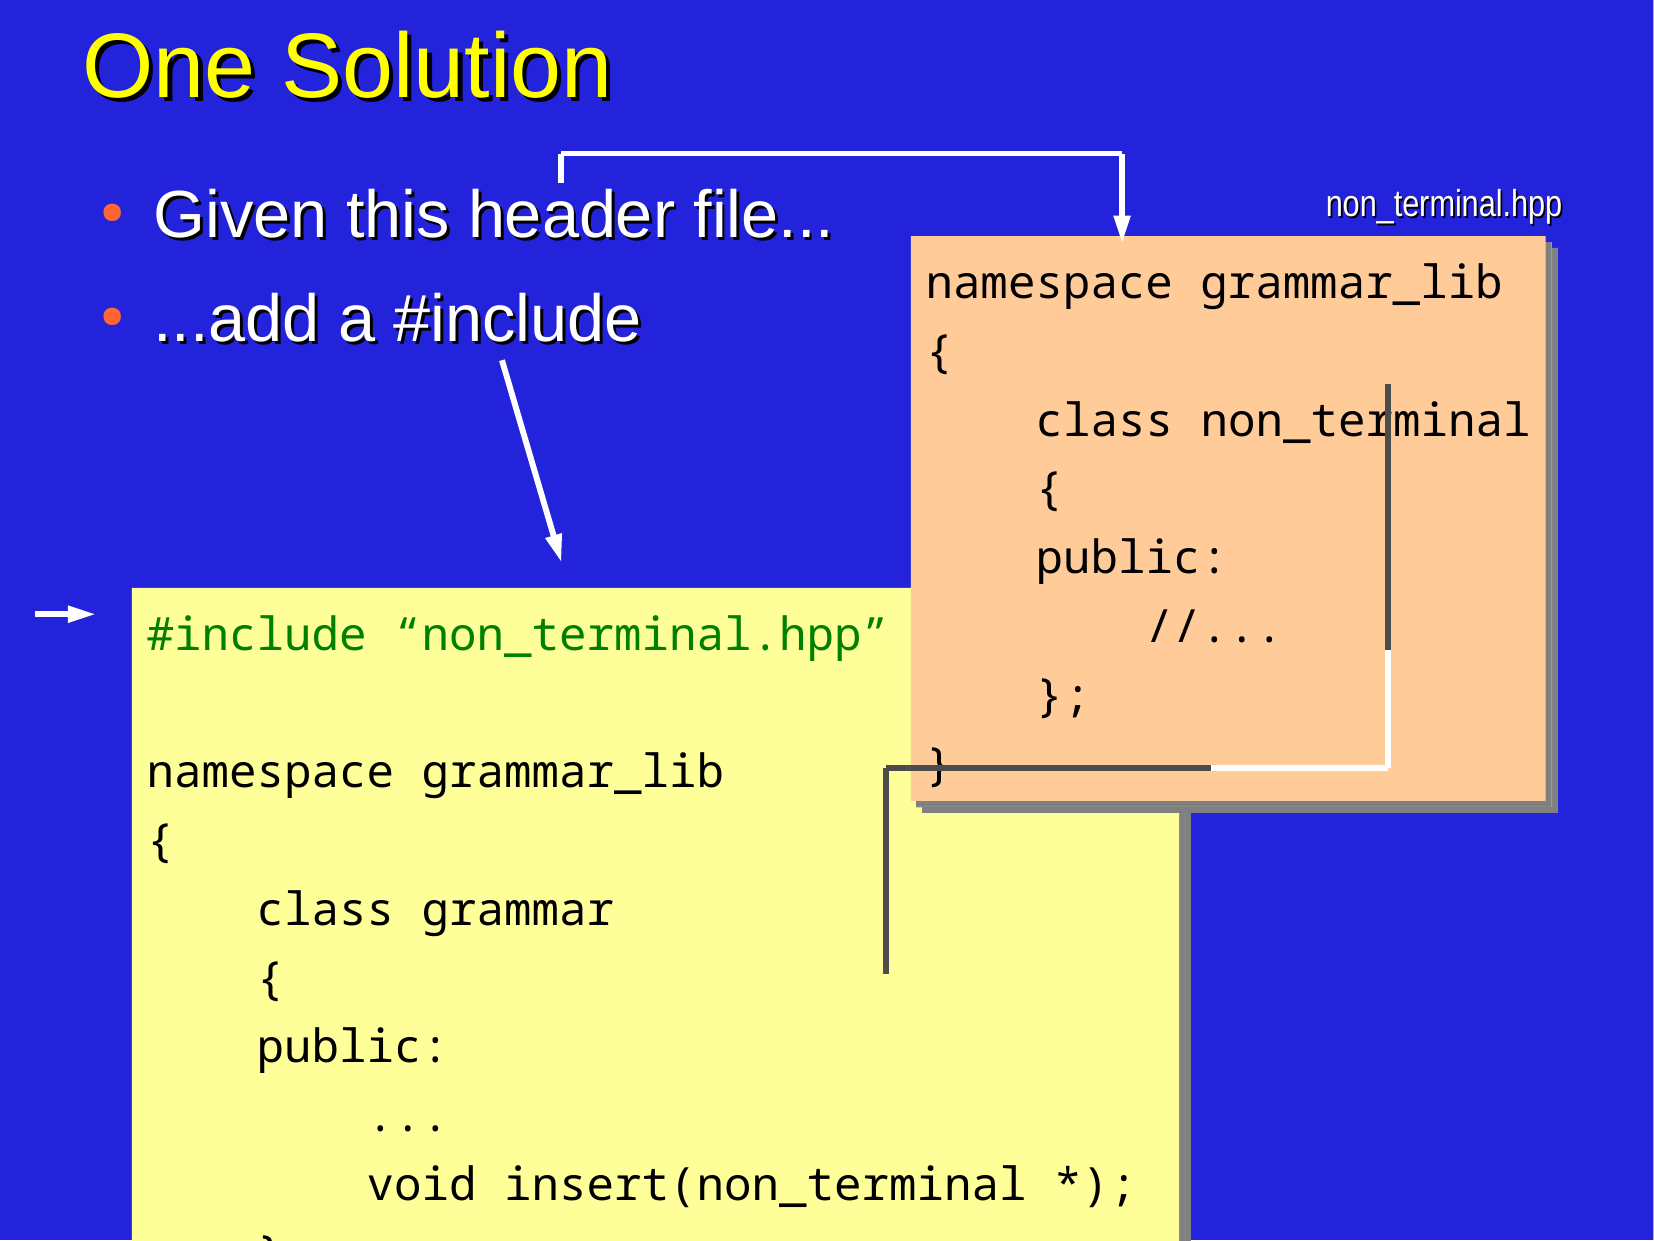

# One Solution
non_terminal.hpp
Given this header file...
...add a #include
namespace grammar_lib
{
 class non_terminal
 {
 public:
 //...
 };
}
#include “non_terminal.hpp”
namespace grammar_lib
{
 class grammar
 {
 public:
 ...
 void insert(non_terminal *);
 };
}